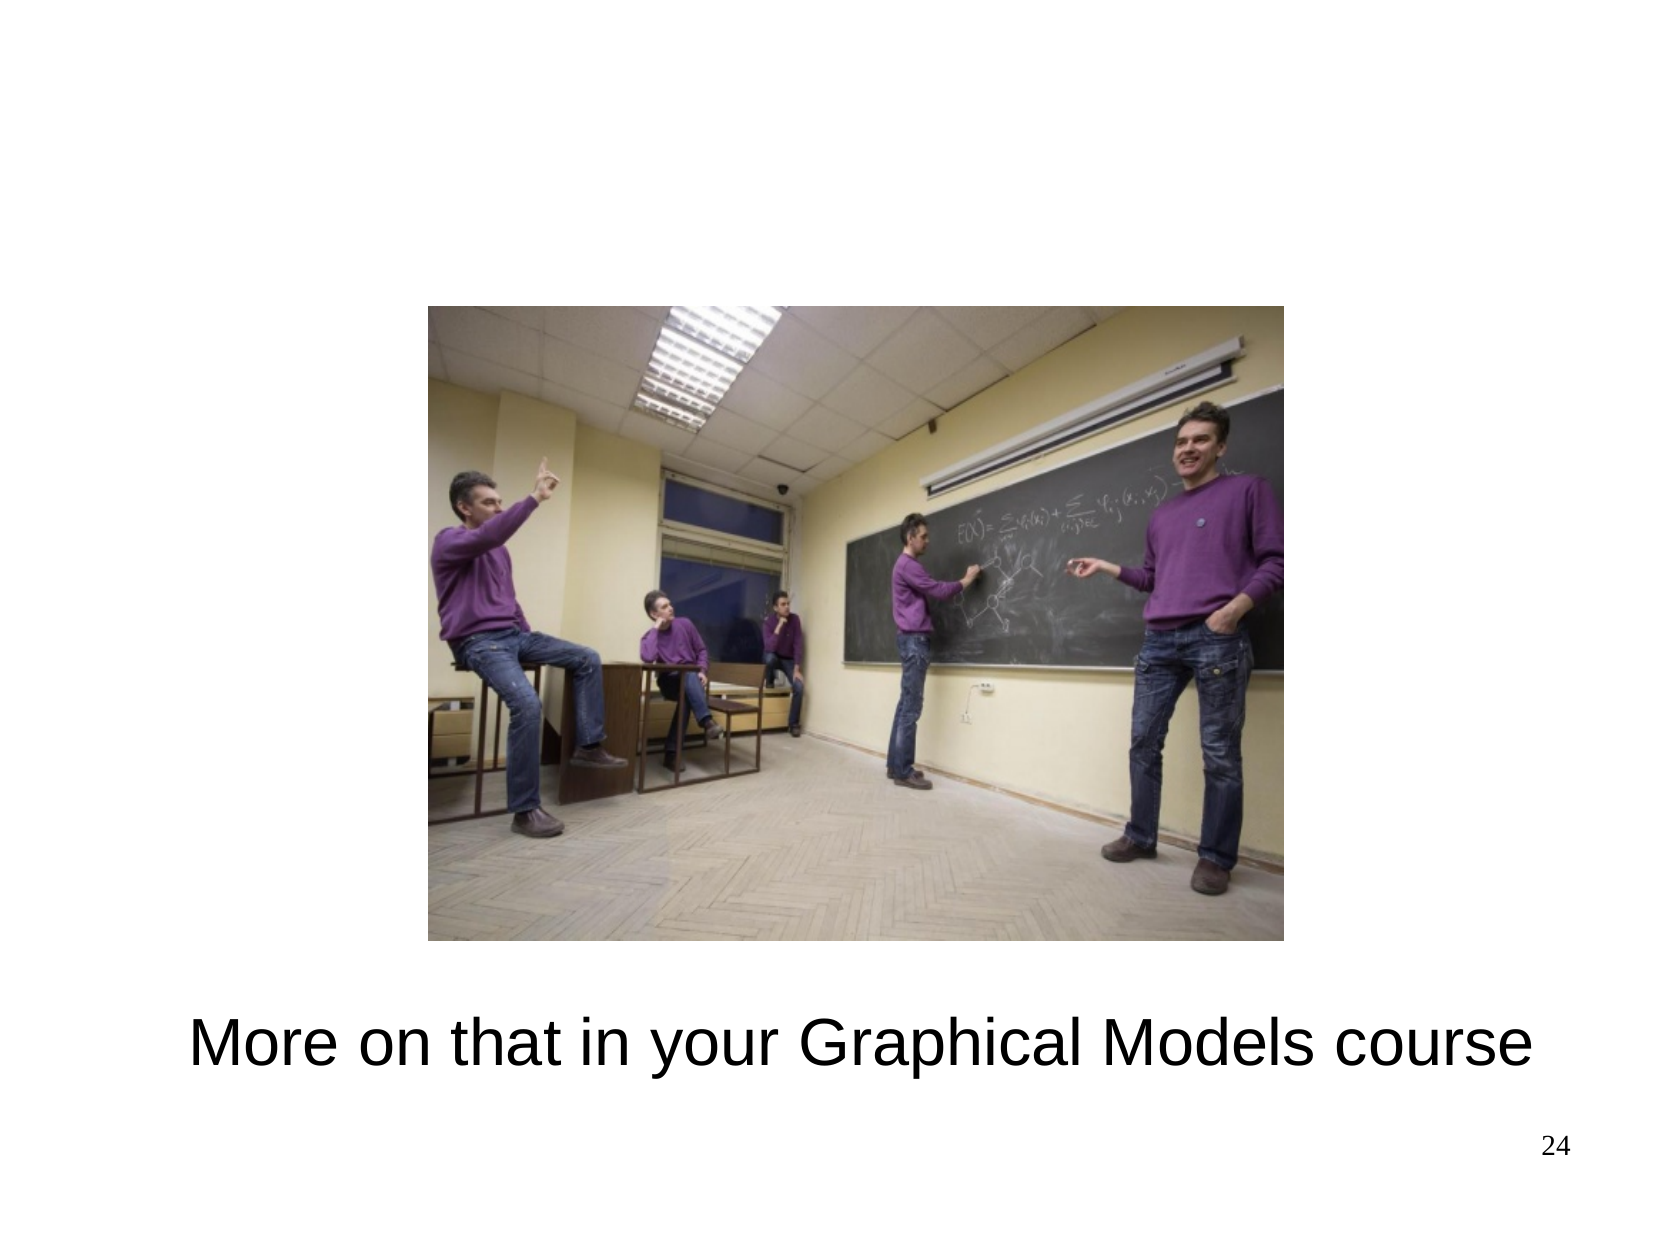

#
More on that in your Graphical Models course
24